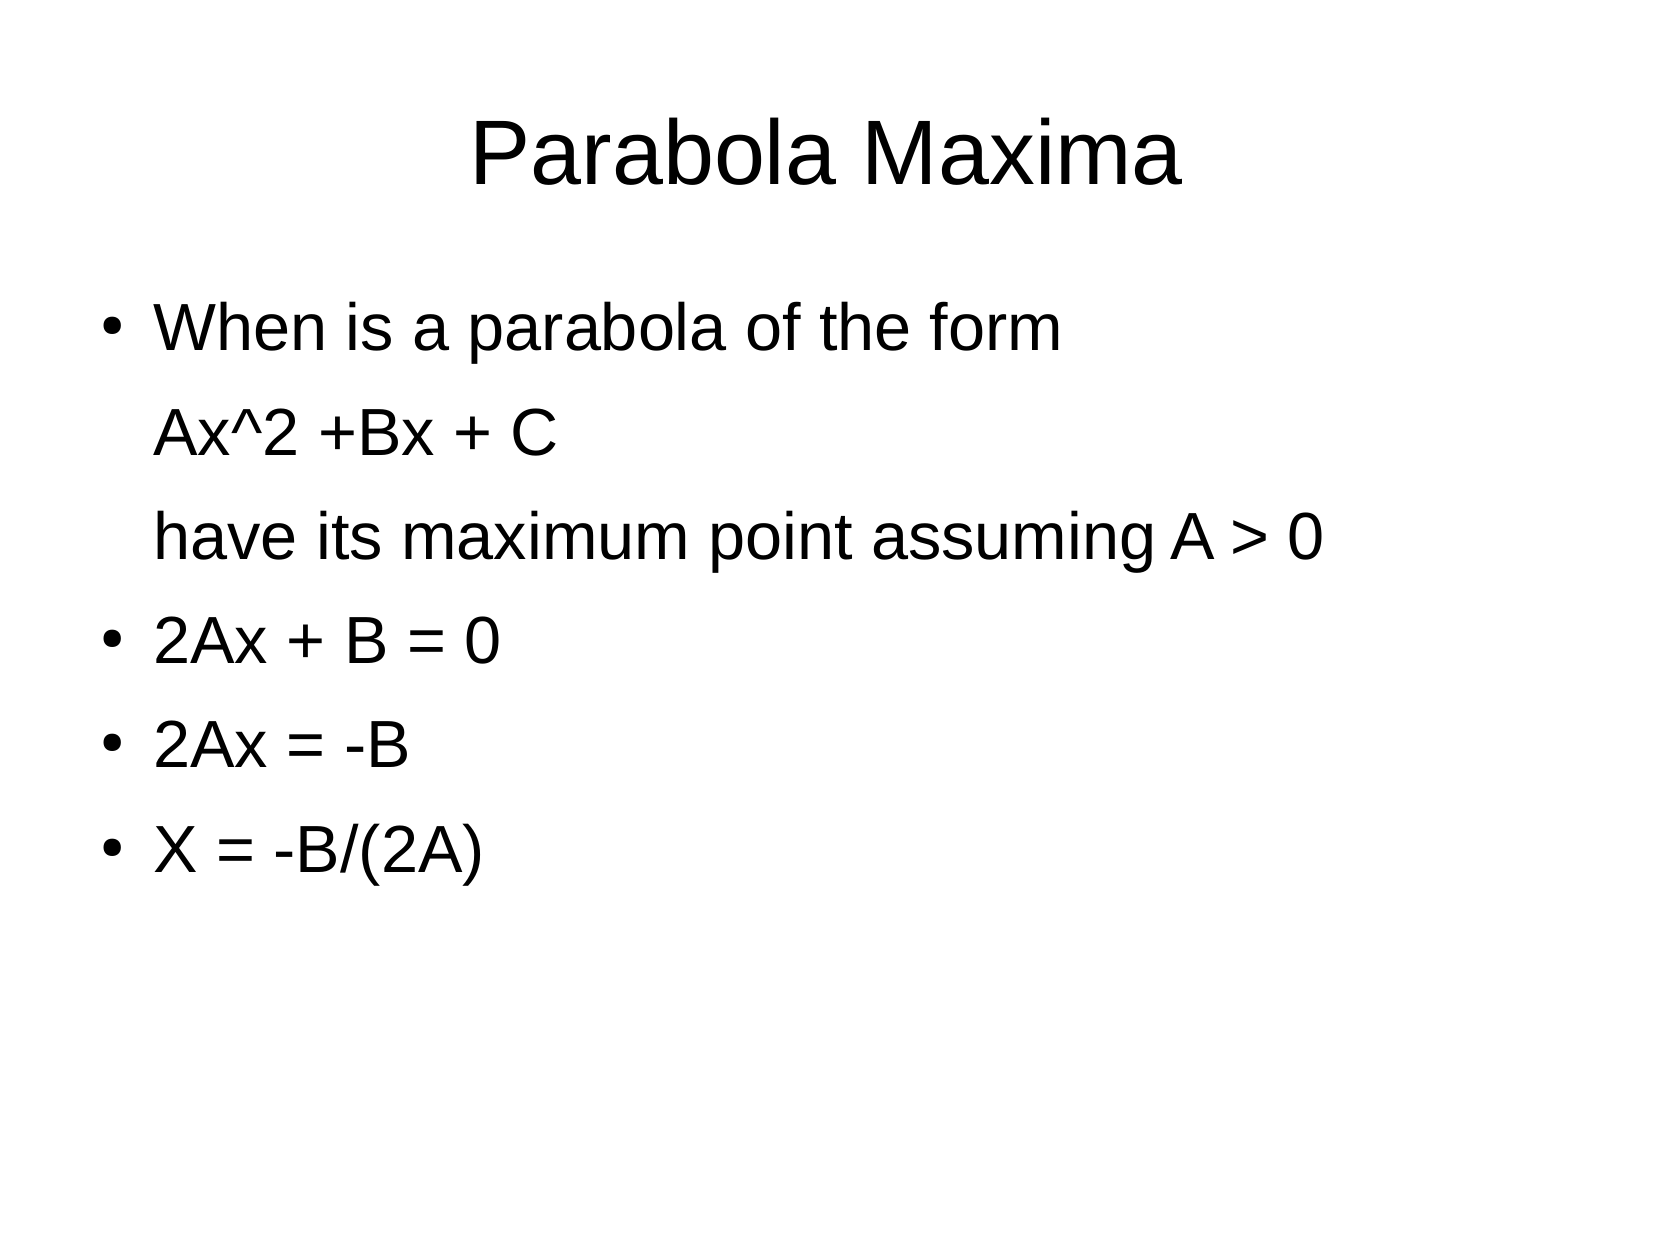

# Parabola Maxima
When is a parabola of the form
Ax^2 +Bx + C
have its maximum point assuming A > 0
2Ax + B = 0
2Ax = -B
X = -B/(2A)